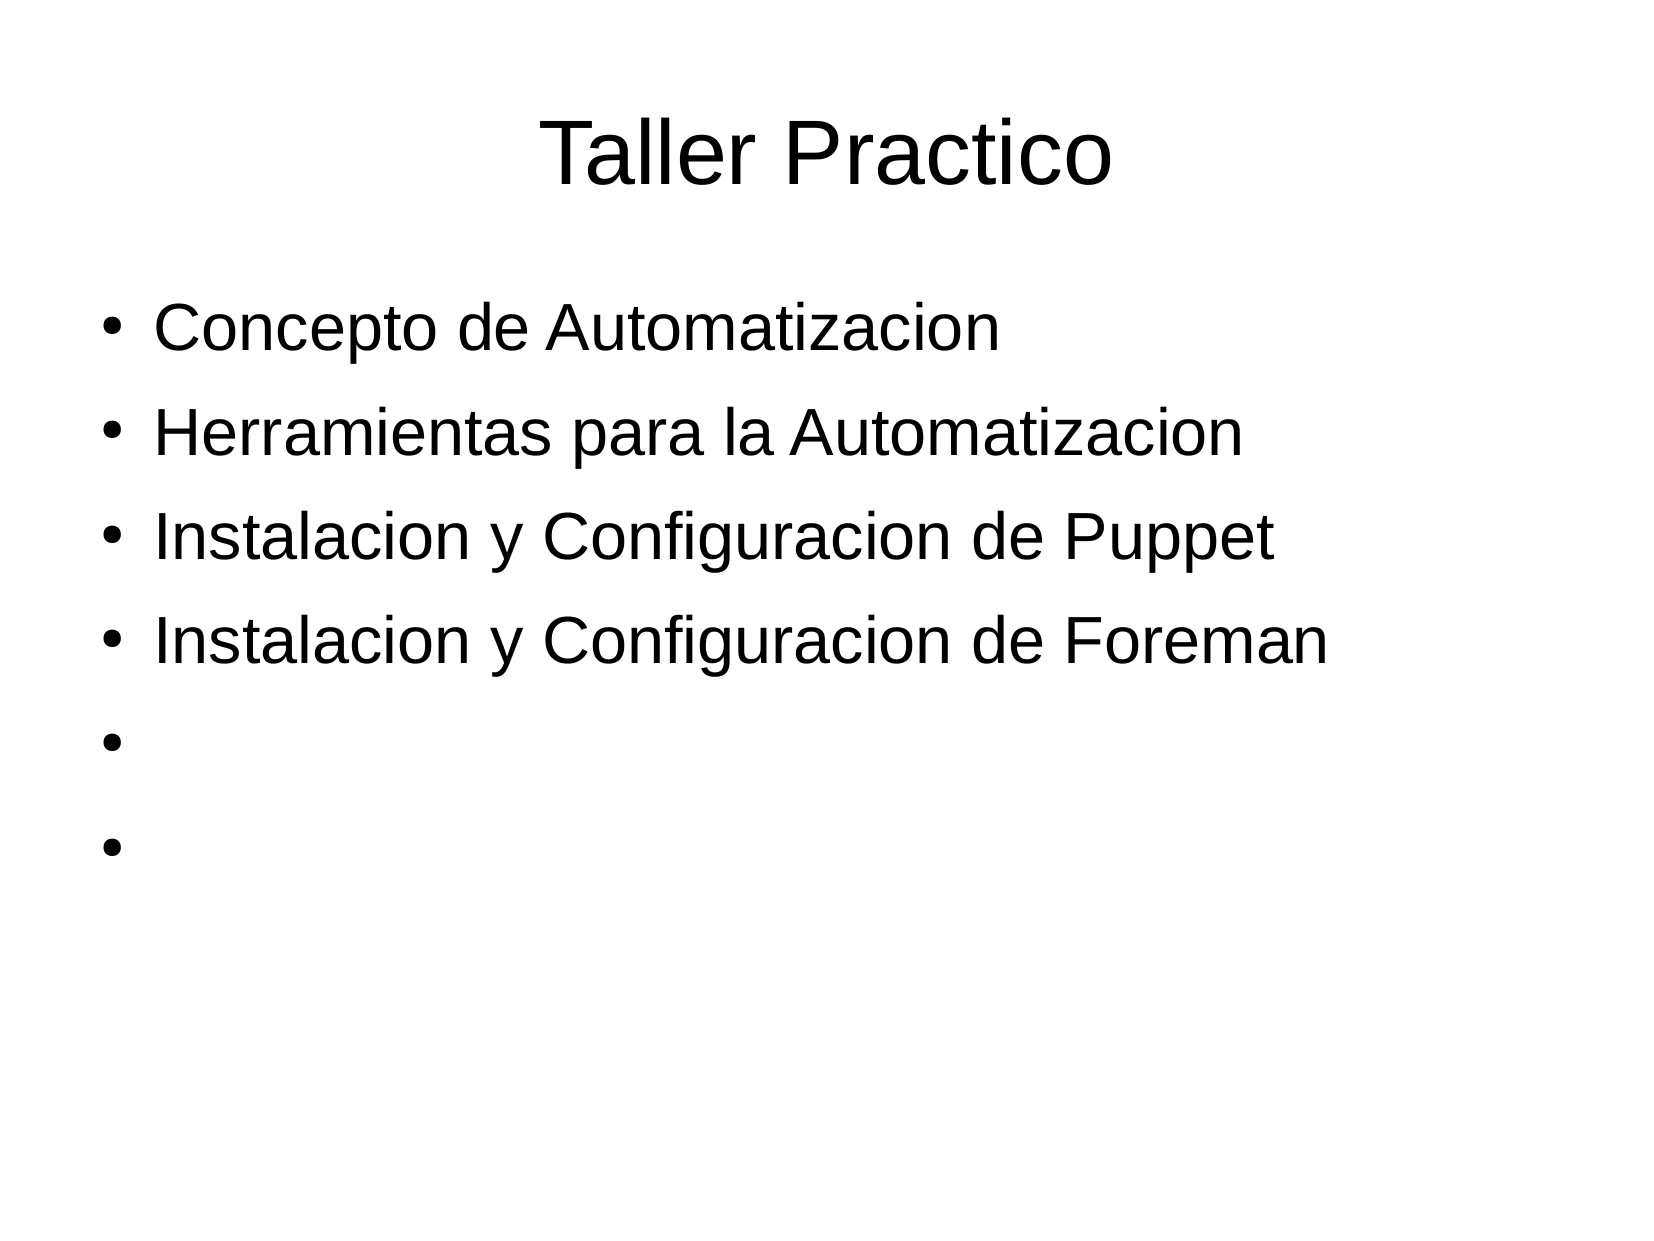

# Taller Practico
Concepto de Automatizacion
Herramientas para la Automatizacion
Instalacion y Configuracion de Puppet
Instalacion y Configuracion de Foreman